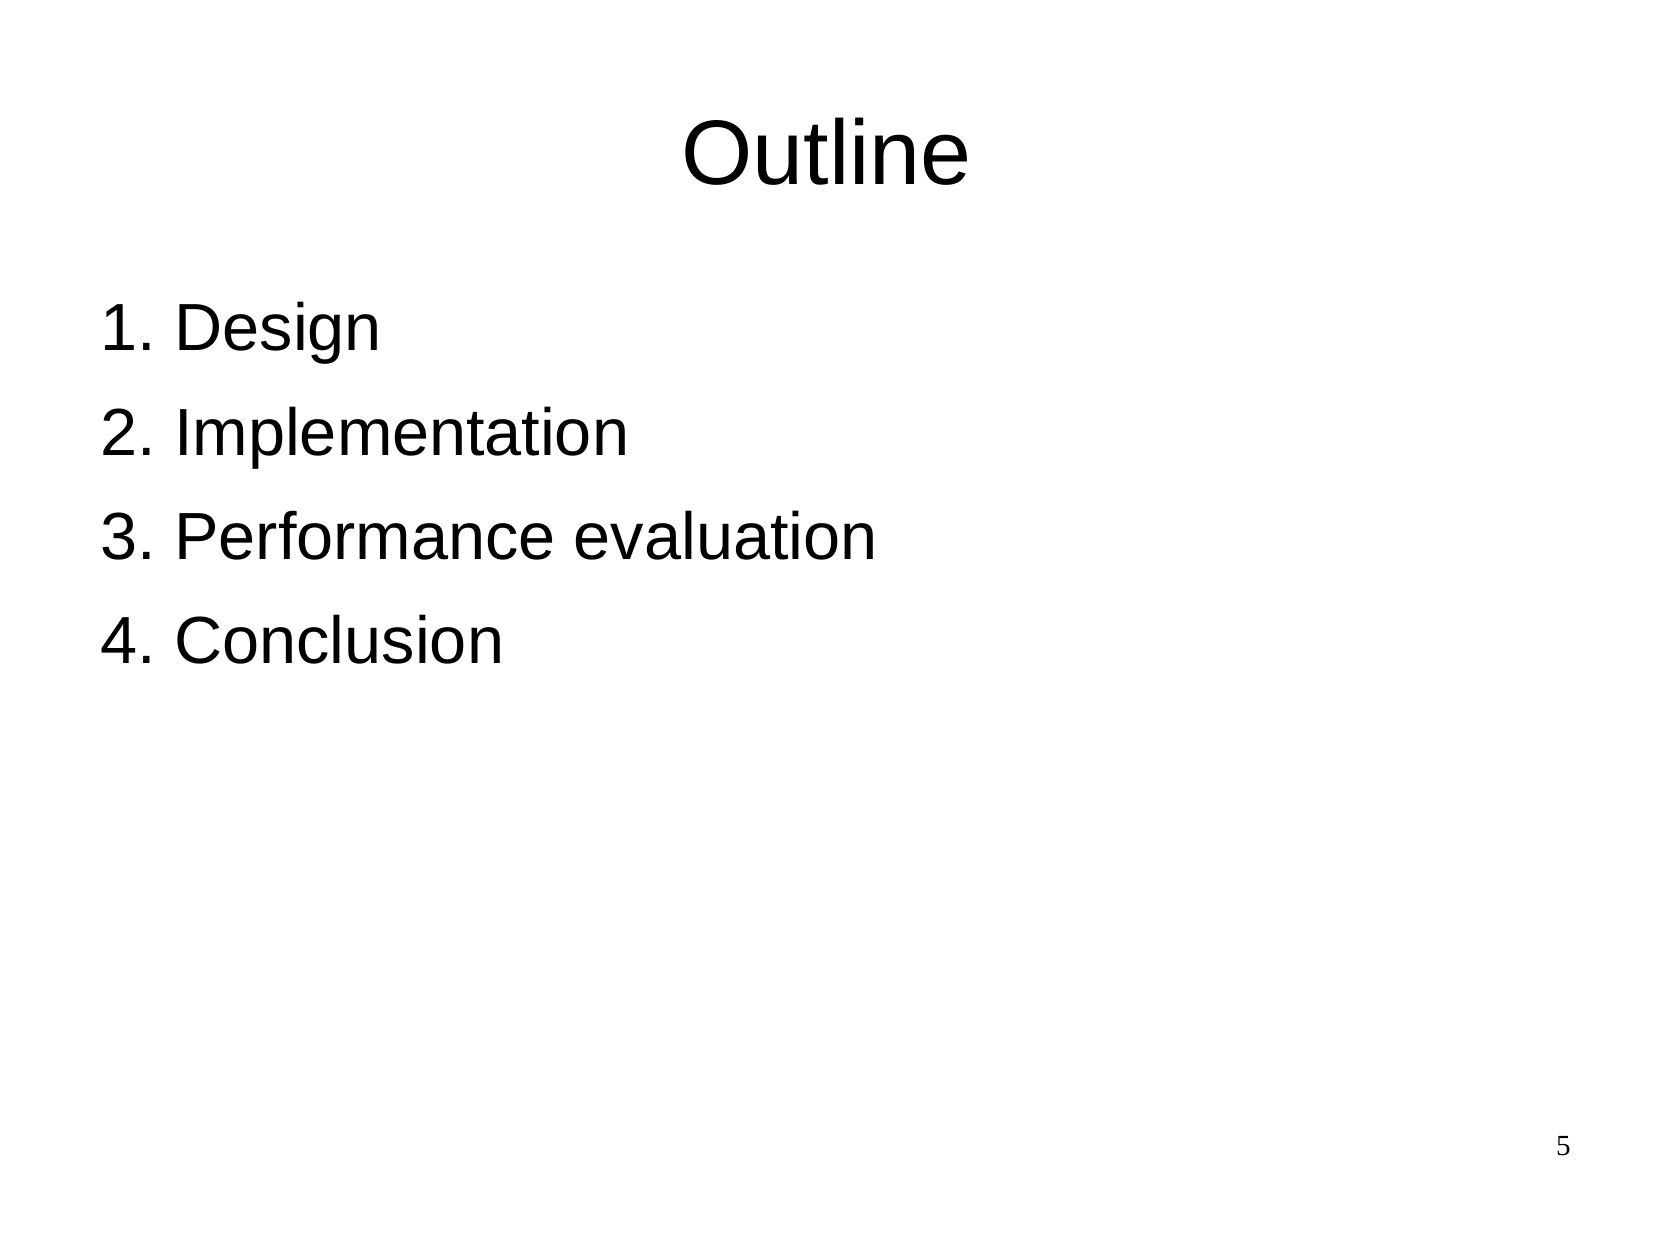

# Outline
 Design
 Implementation
 Performance evaluation
 Conclusion
5